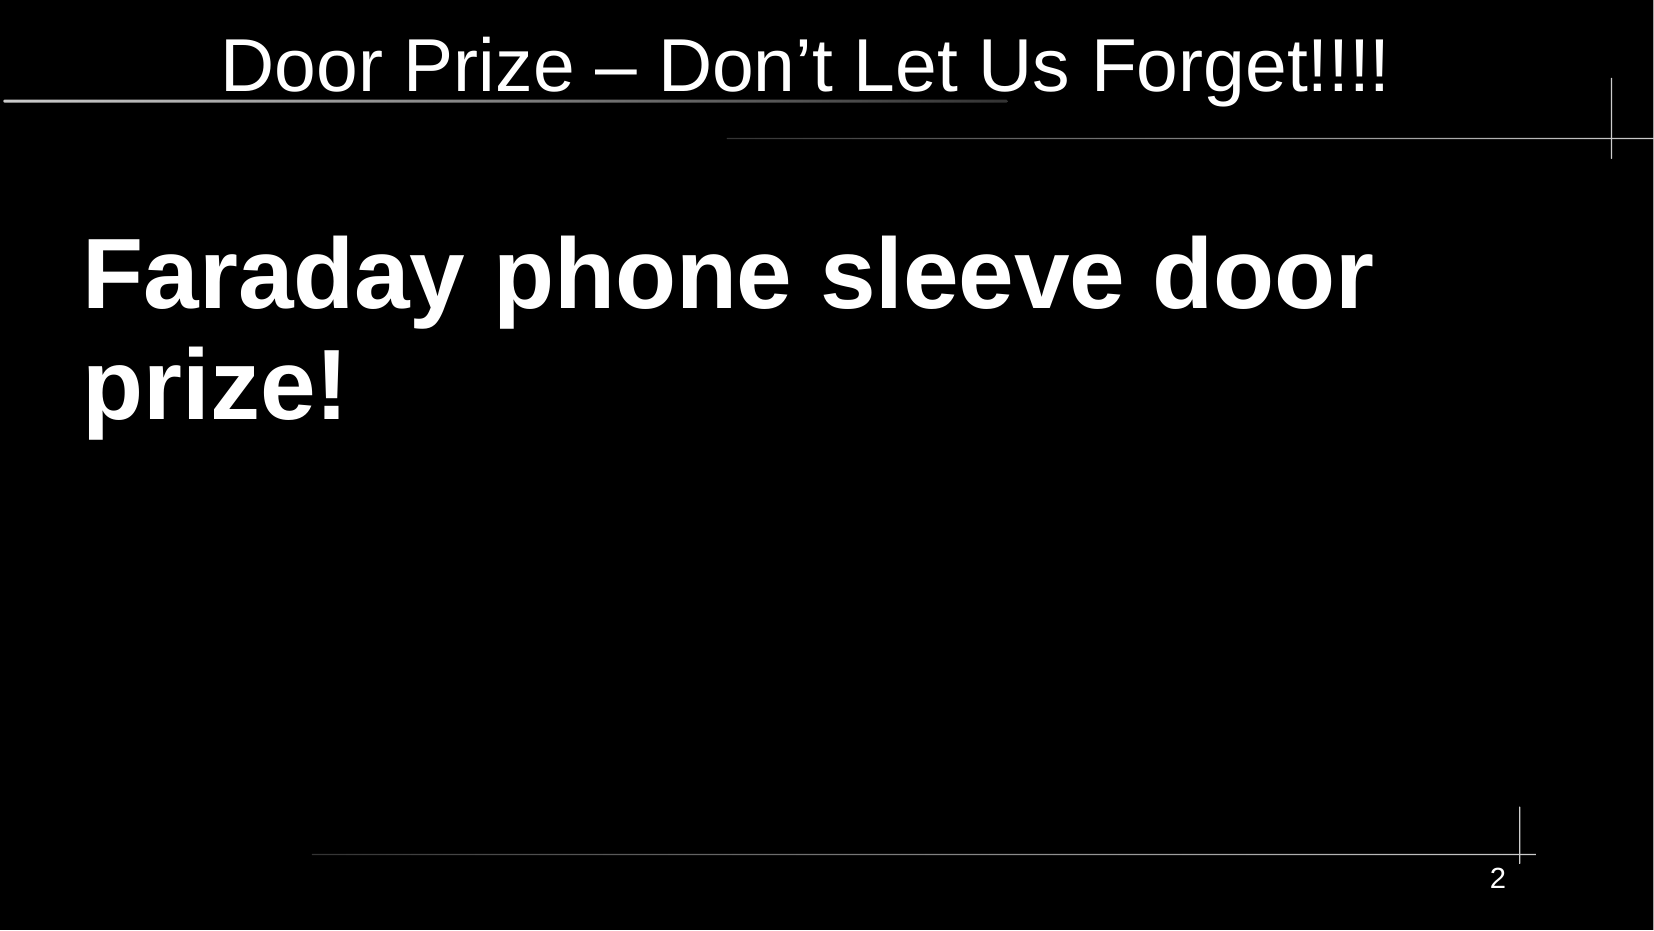

# Door Prize – Don’t Let Us Forget!!!!
Faraday phone sleeve door prize!
2